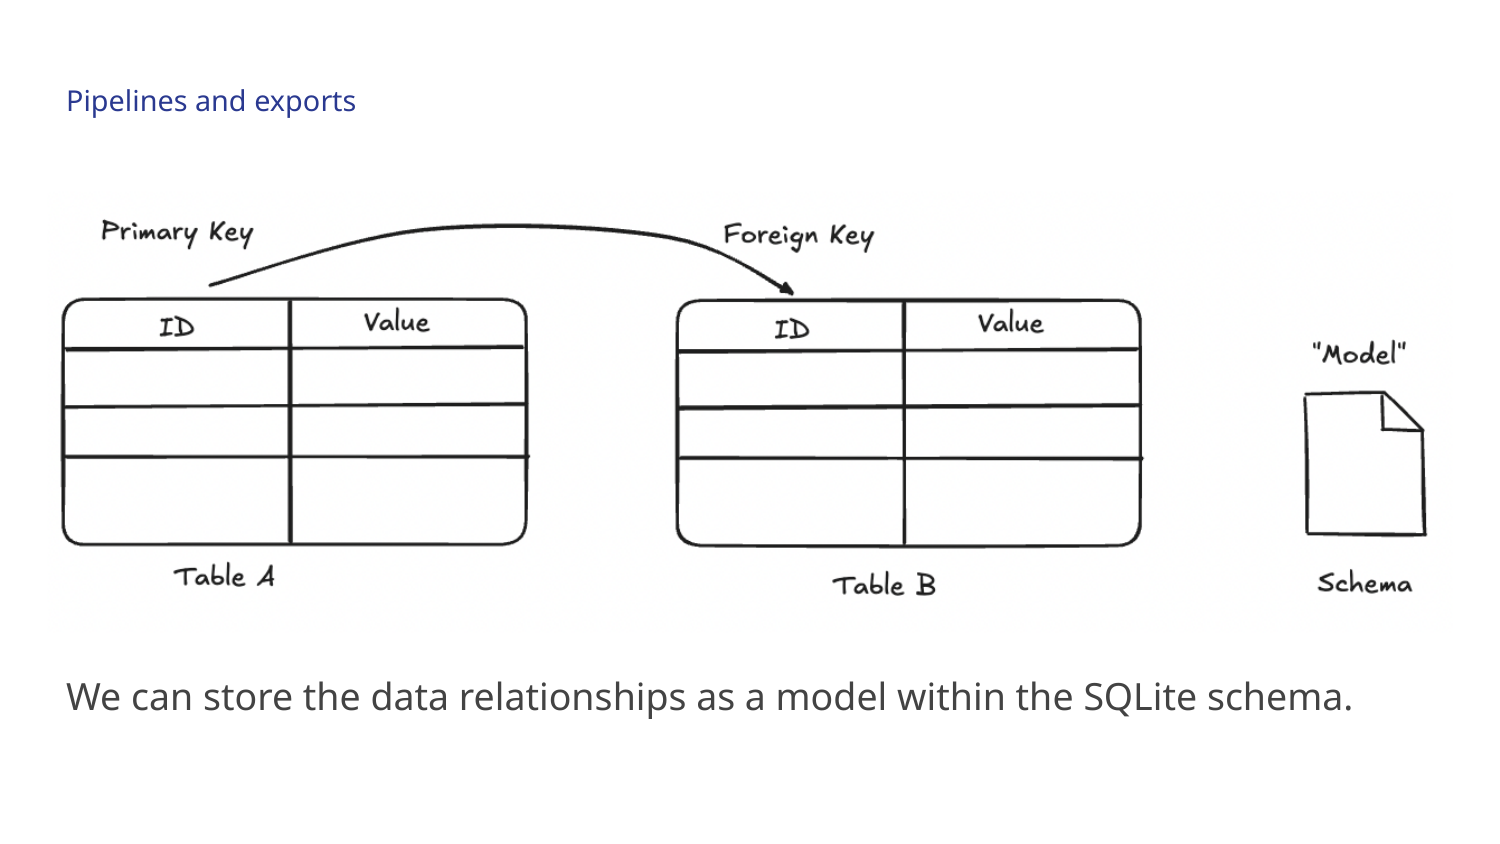

# Pipelines and exports
We can store the data relationships as a model within the SQLite schema.